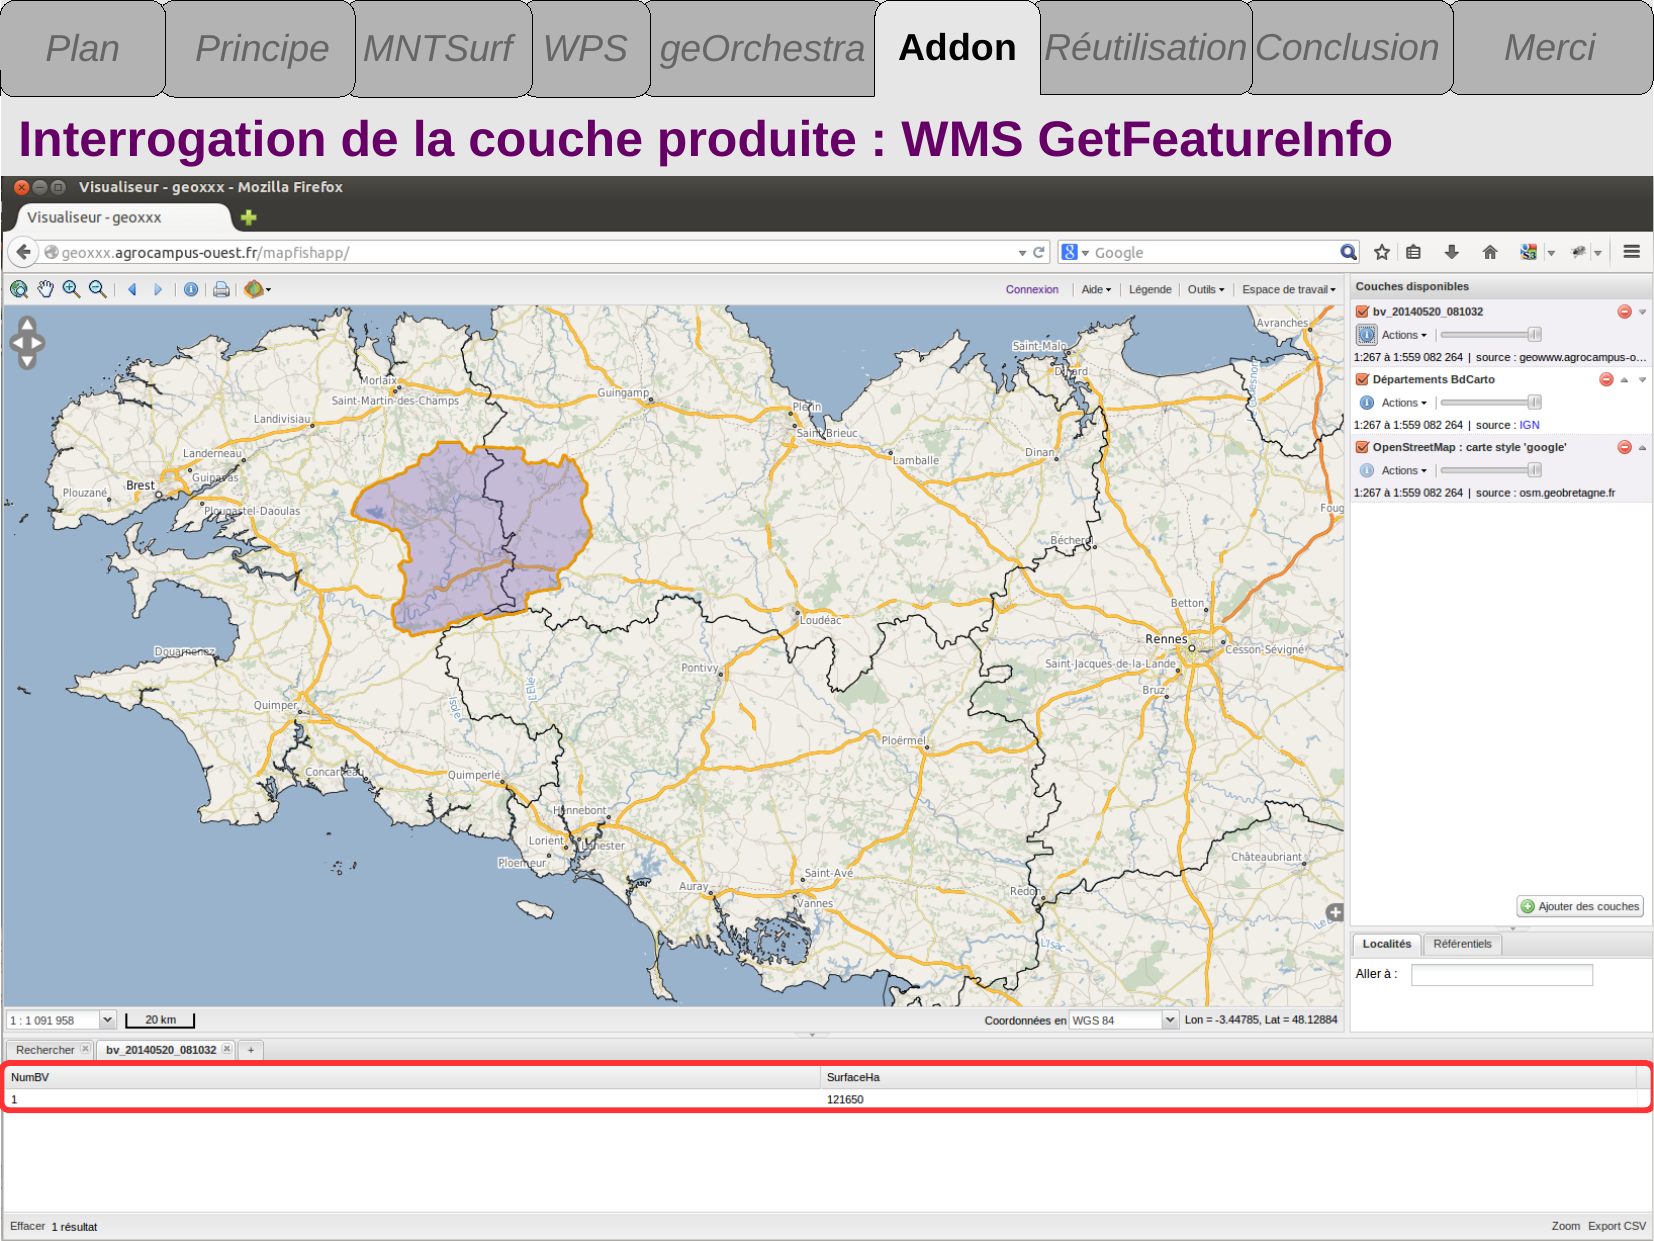

Plan
 Principe
WPS
geOrchestra
MNTSurf
Addon
 Réutilisation
Conclusion
Merci
Interrogation de la couche produite : WMS GetFeatureInfo